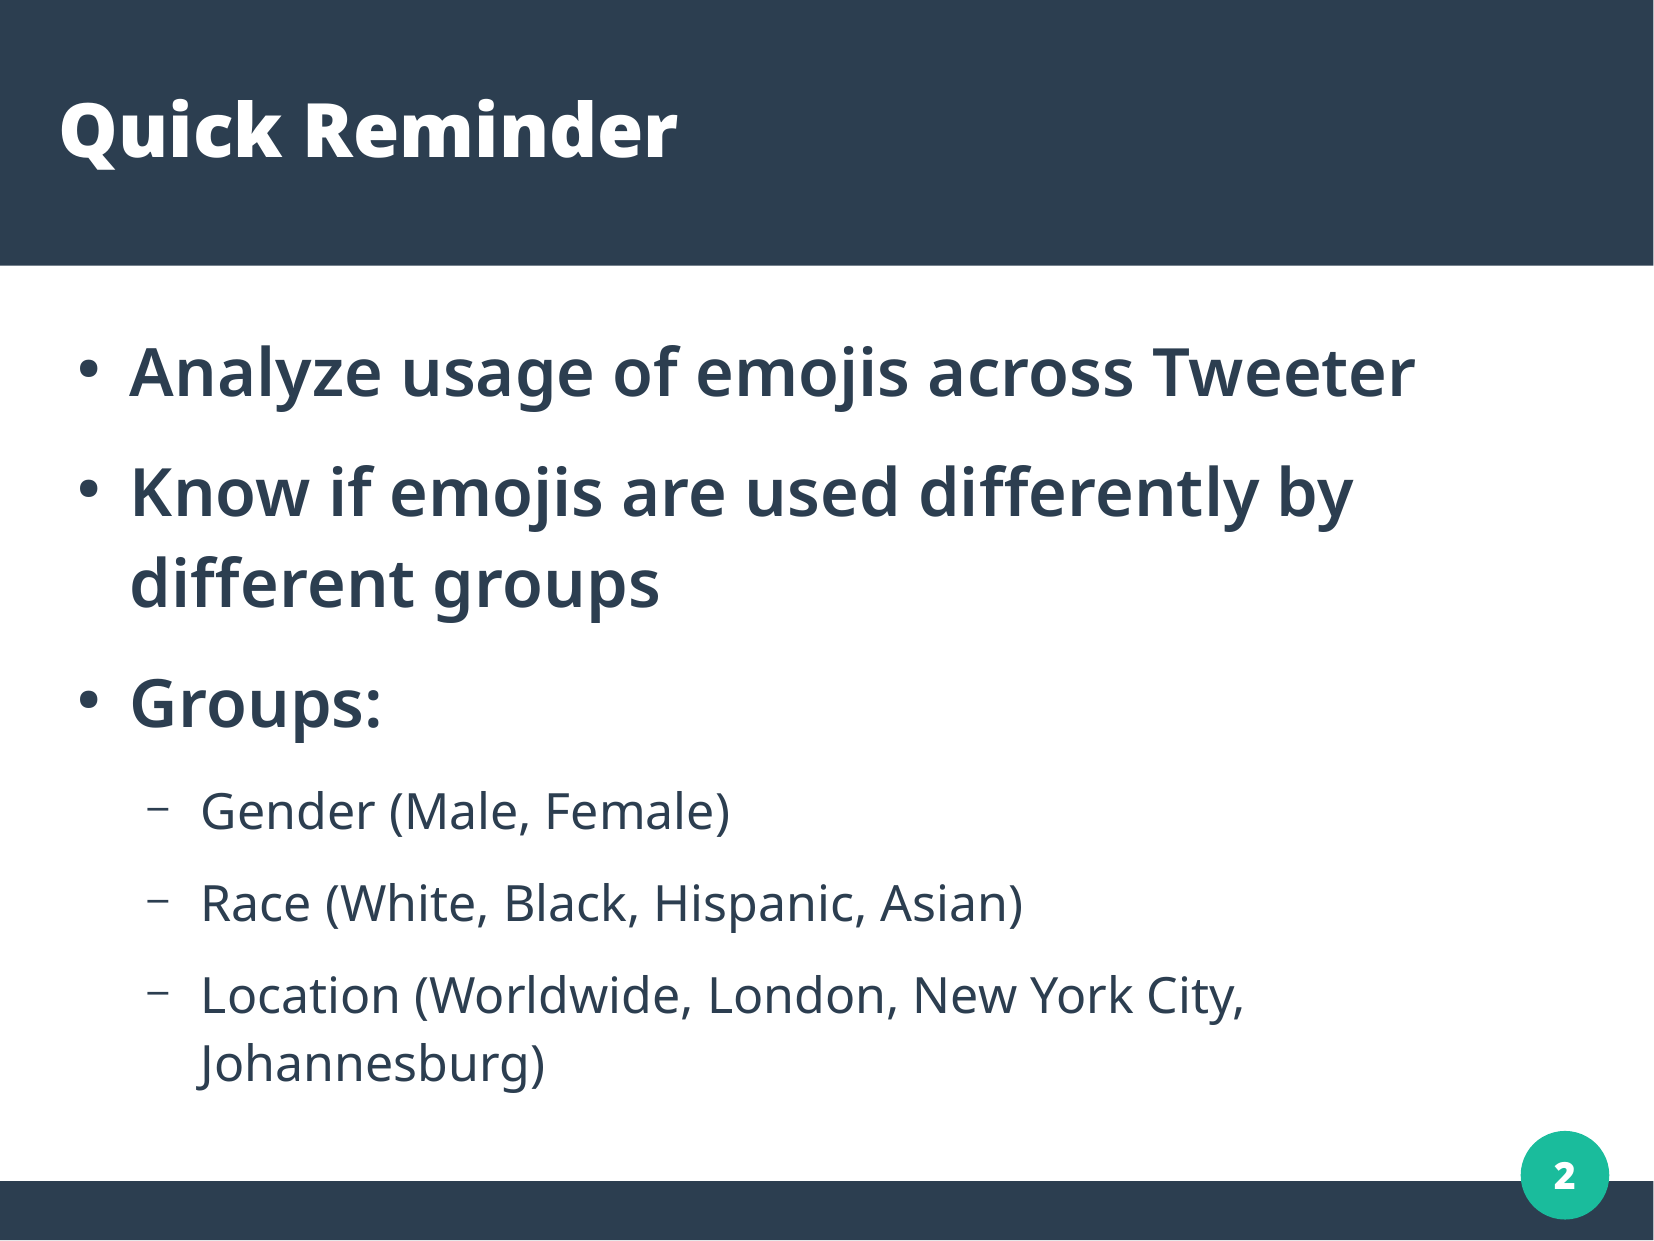

# Quick Reminder
Analyze usage of emojis across Tweeter
Know if emojis are used differently by different groups
Groups:
Gender (Male, Female)
Race (White, Black, Hispanic, Asian)
Location (Worldwide, London, New York City, Johannesburg)
2